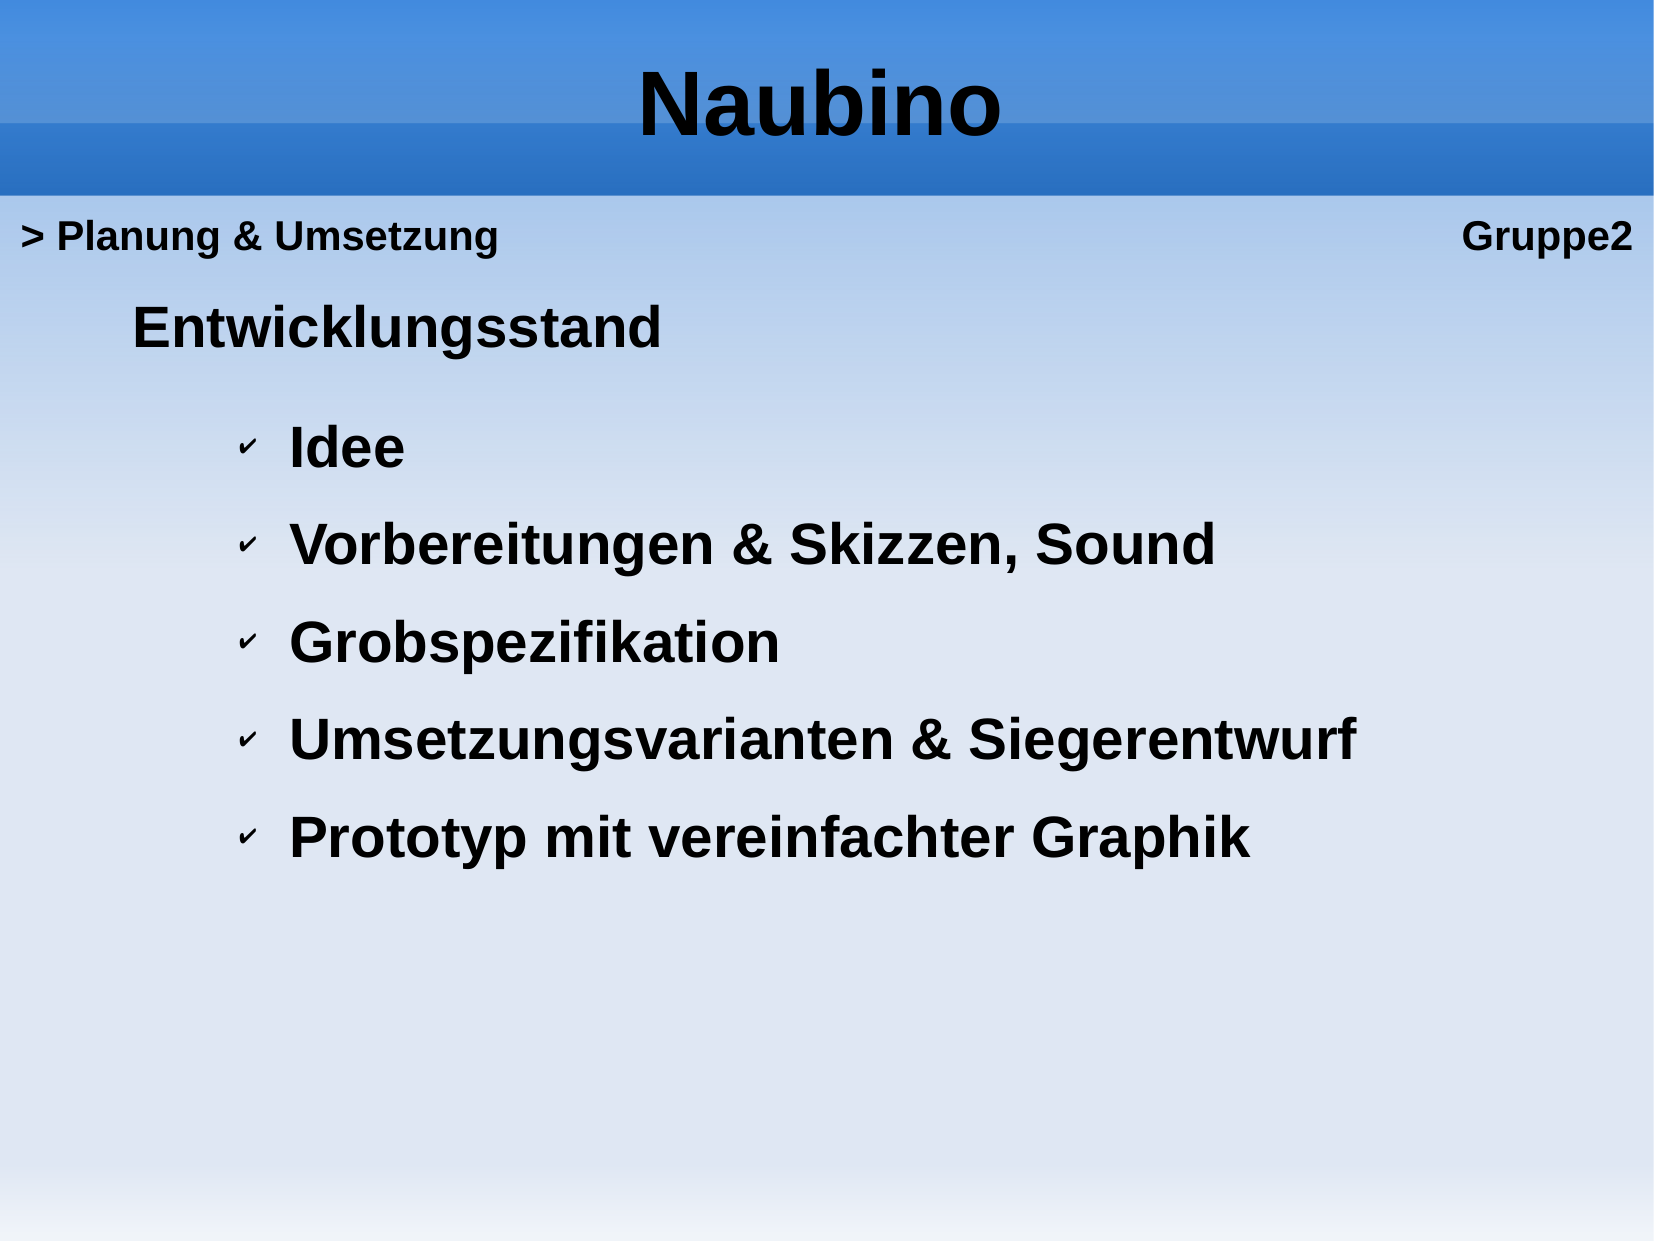

# Naubino
> Planung & Umsetzung
Gruppe2
Entwicklungsstand
 Idee
 Vorbereitungen & Skizzen, Sound
 Grobspezifikation
 Umsetzungsvarianten & Siegerentwurf
 Prototyp mit vereinfachter Graphik